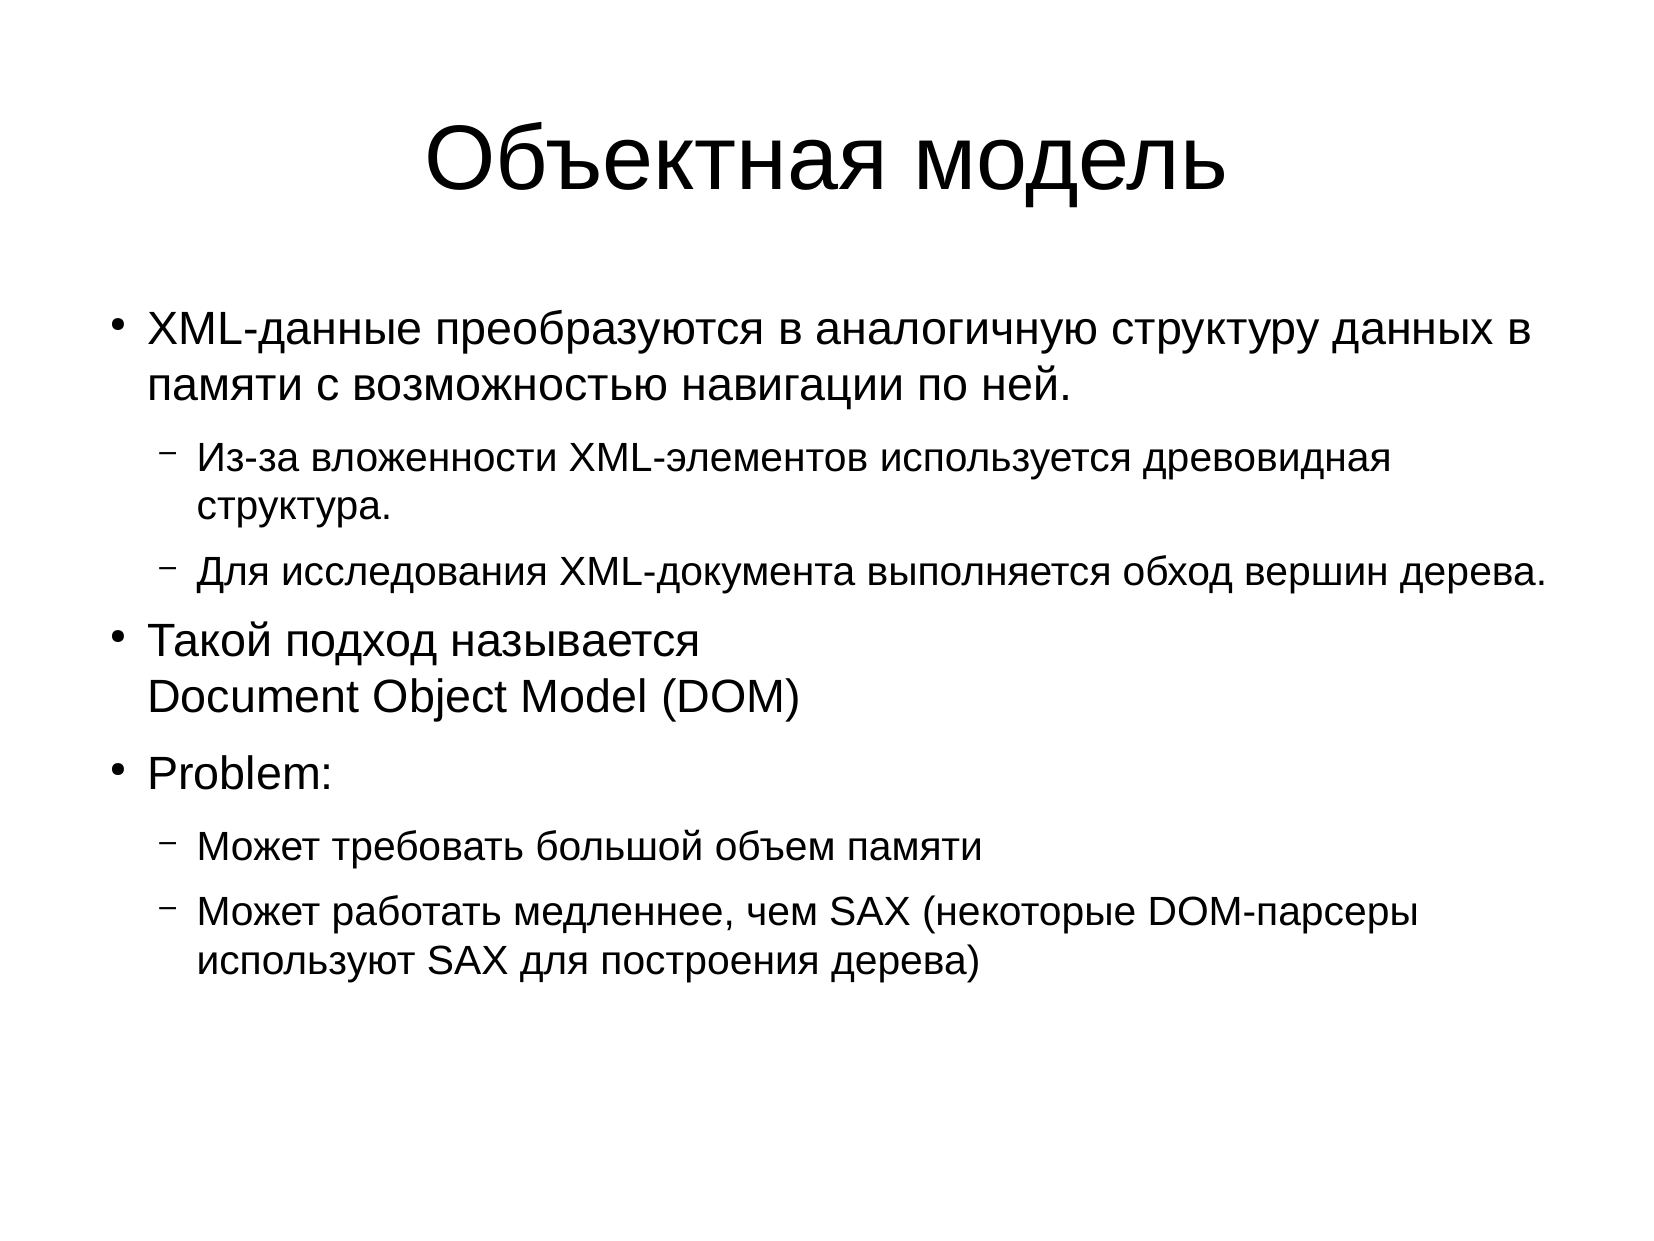

# Объектная модель
XML-данные преобразуются в аналогичную структуру данных в памяти с возможностью навигации по ней.
Из-за вложенности XML-элементов используется древовидная структура.
Для исследования XML-документа выполняется обход вершин дерева.
Такой подход называется
Document Object Model (DOM)
Problem:
Может требовать большой объем памяти
Может работать медленнее, чем SAX (некоторые DOM-парсеры используют SAX для построения дерева)